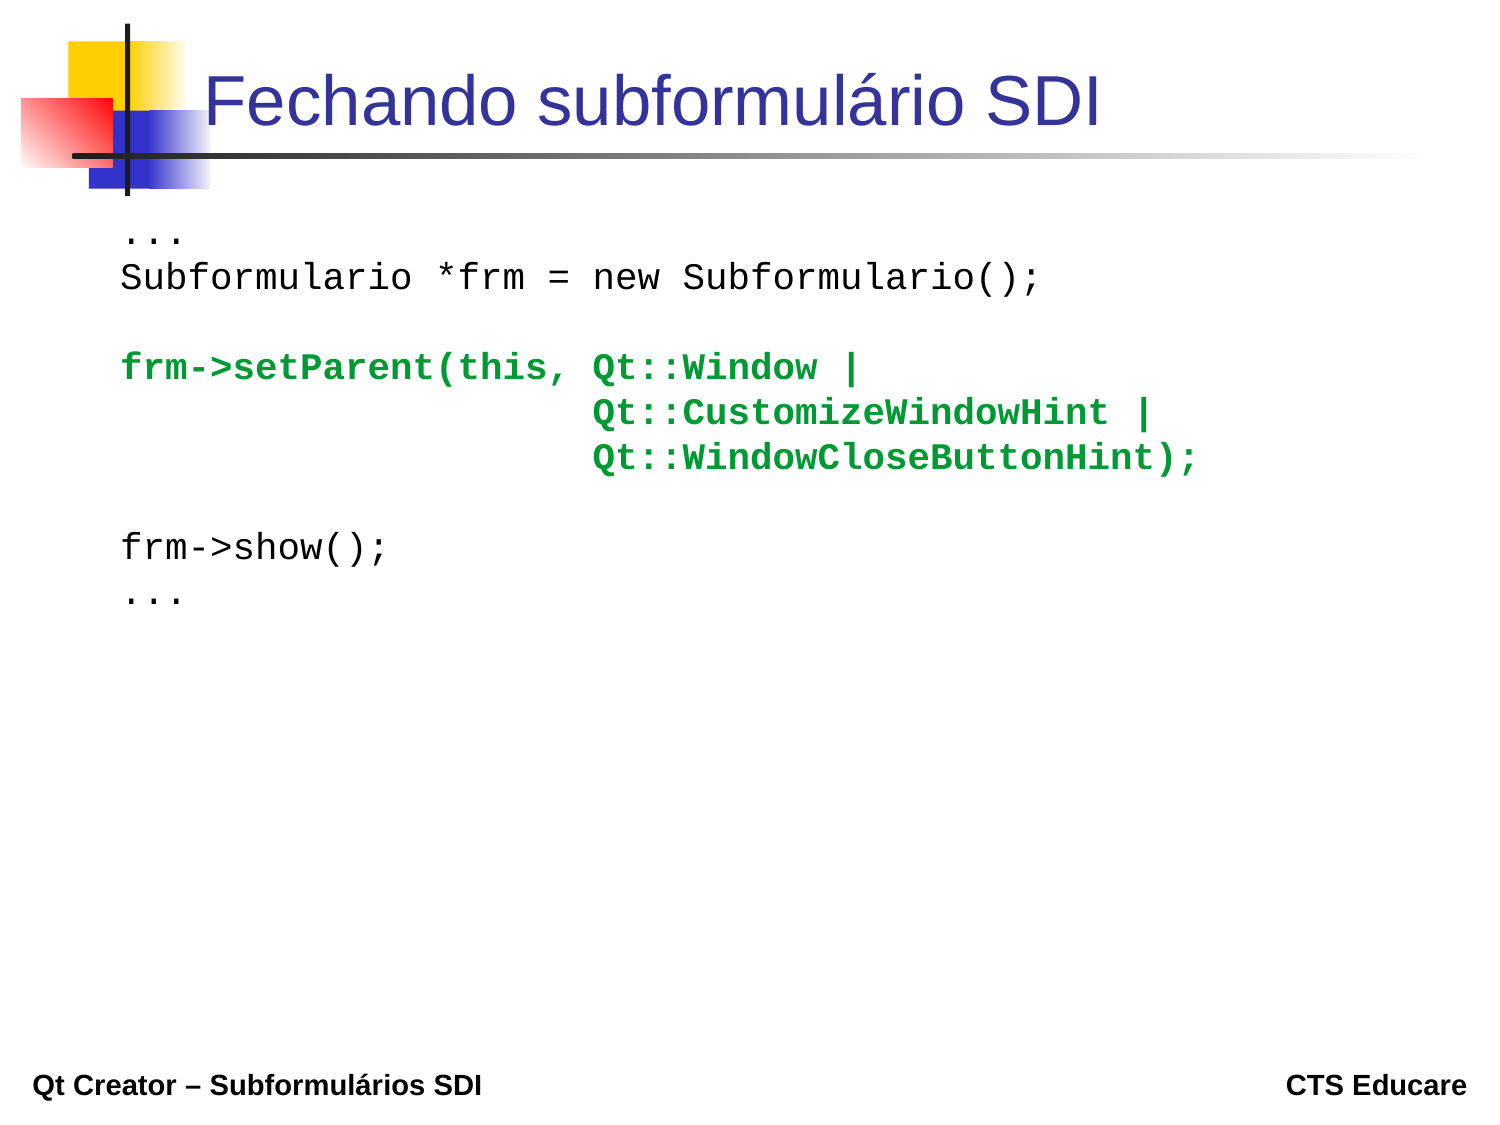

# Fechando subformulário SDI
...
Subformulario *frm = new Subformulario();
frm->setParent(this, Qt::Window |
 Qt::CustomizeWindowHint |
 Qt::WindowCloseButtonHint);
frm->show();
...